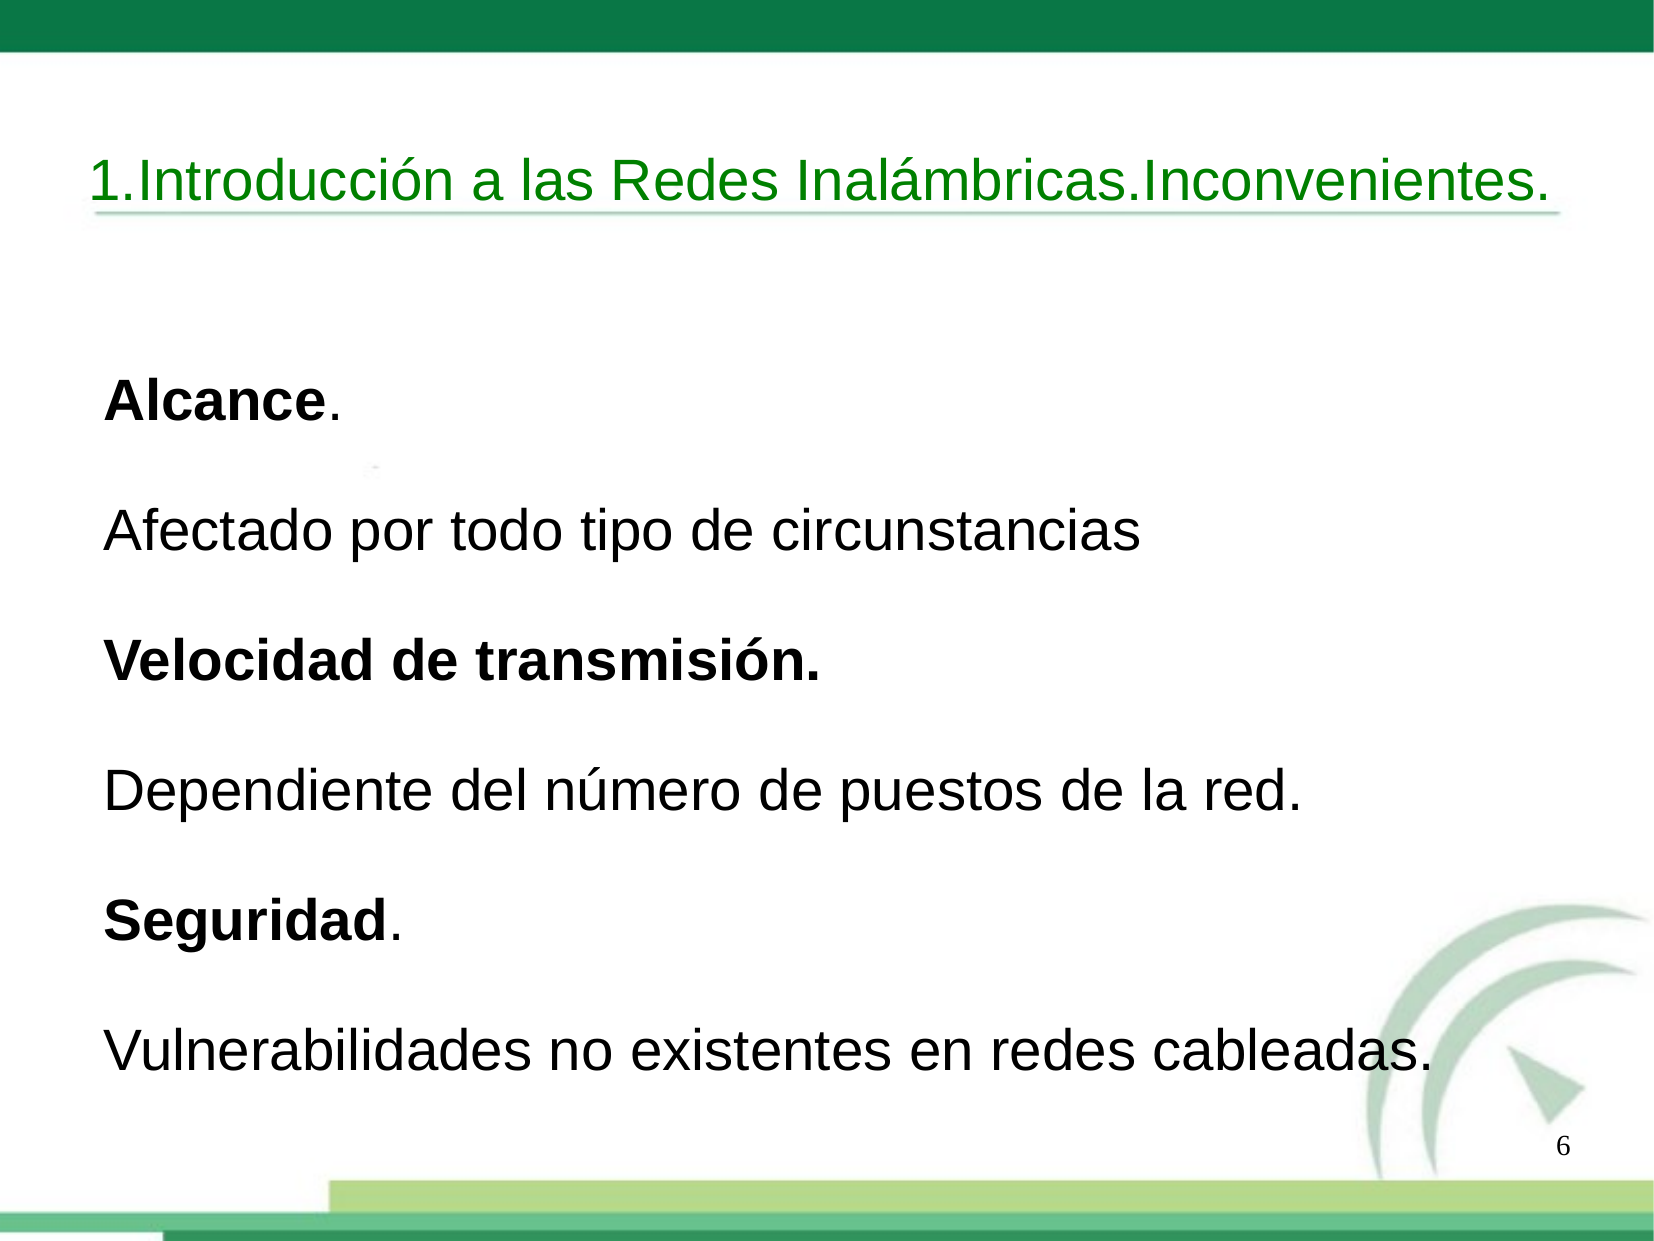

1.Introducción a las Redes Inalámbricas.Inconvenientes.
Alcance.
Afectado por todo tipo de circunstancias
Velocidad de transmisión.
Dependiente del número de puestos de la red.
Seguridad.
Vulnerabilidades no existentes en redes cableadas.
#
6